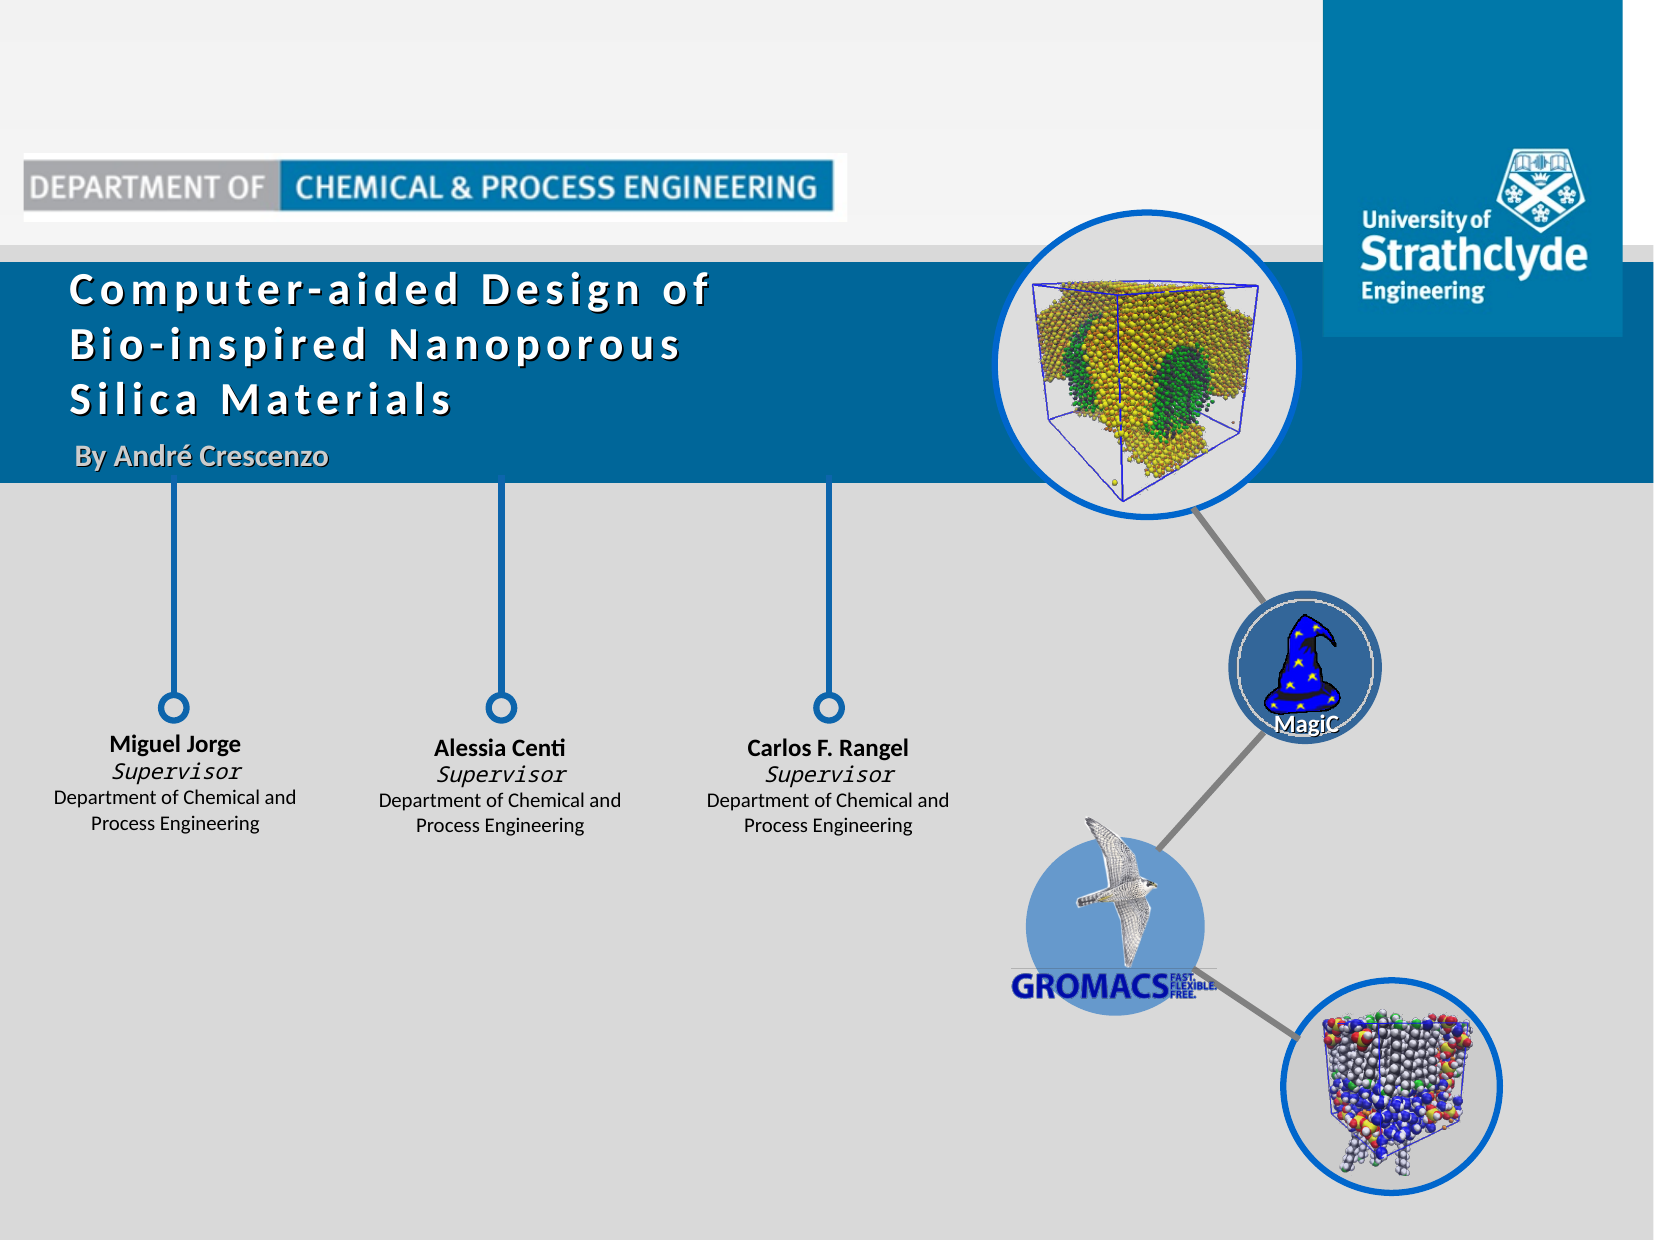

Computer-aided Design of
Bio-inspired Nanoporous
Silica Materials
By André Crescenzo
MagiC
Miguel Jorge
Supervisor
Department of Chemical and Process Engineering
Alessia Centi
Supervisor
Department of Chemical and Process Engineering
Carlos F. Rangel
Supervisor
Department of Chemical and Process Engineering